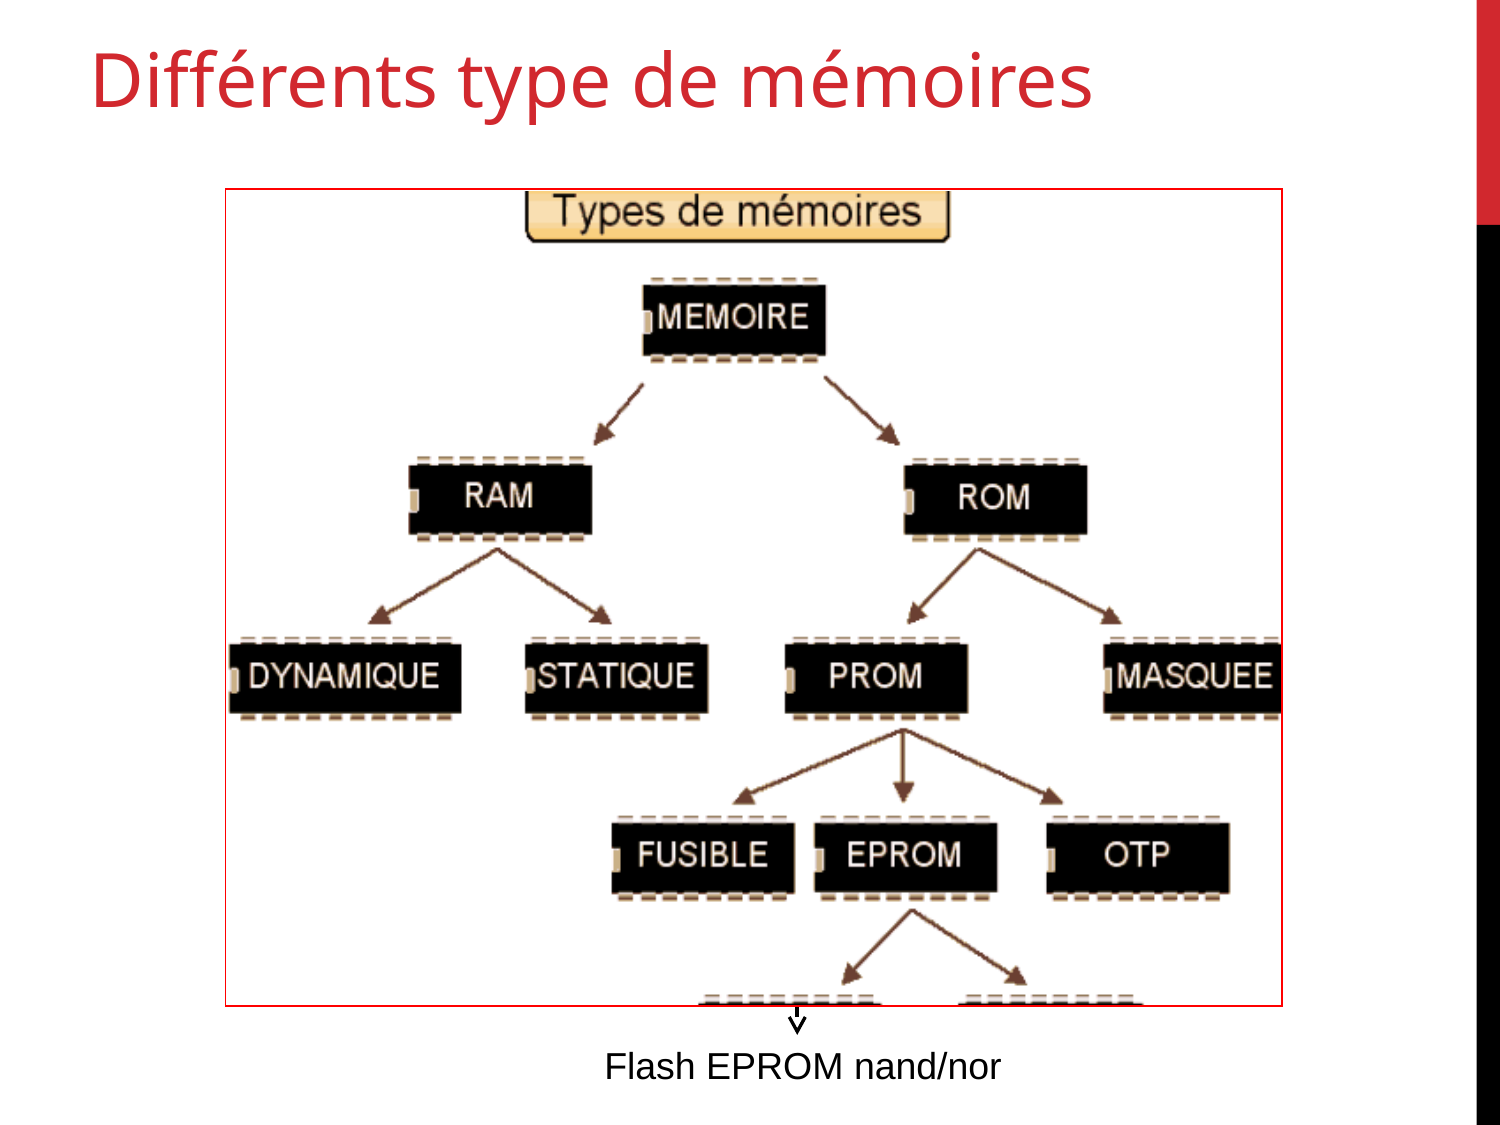

# Différents type de mémoires
Flash EPROM nand/nor